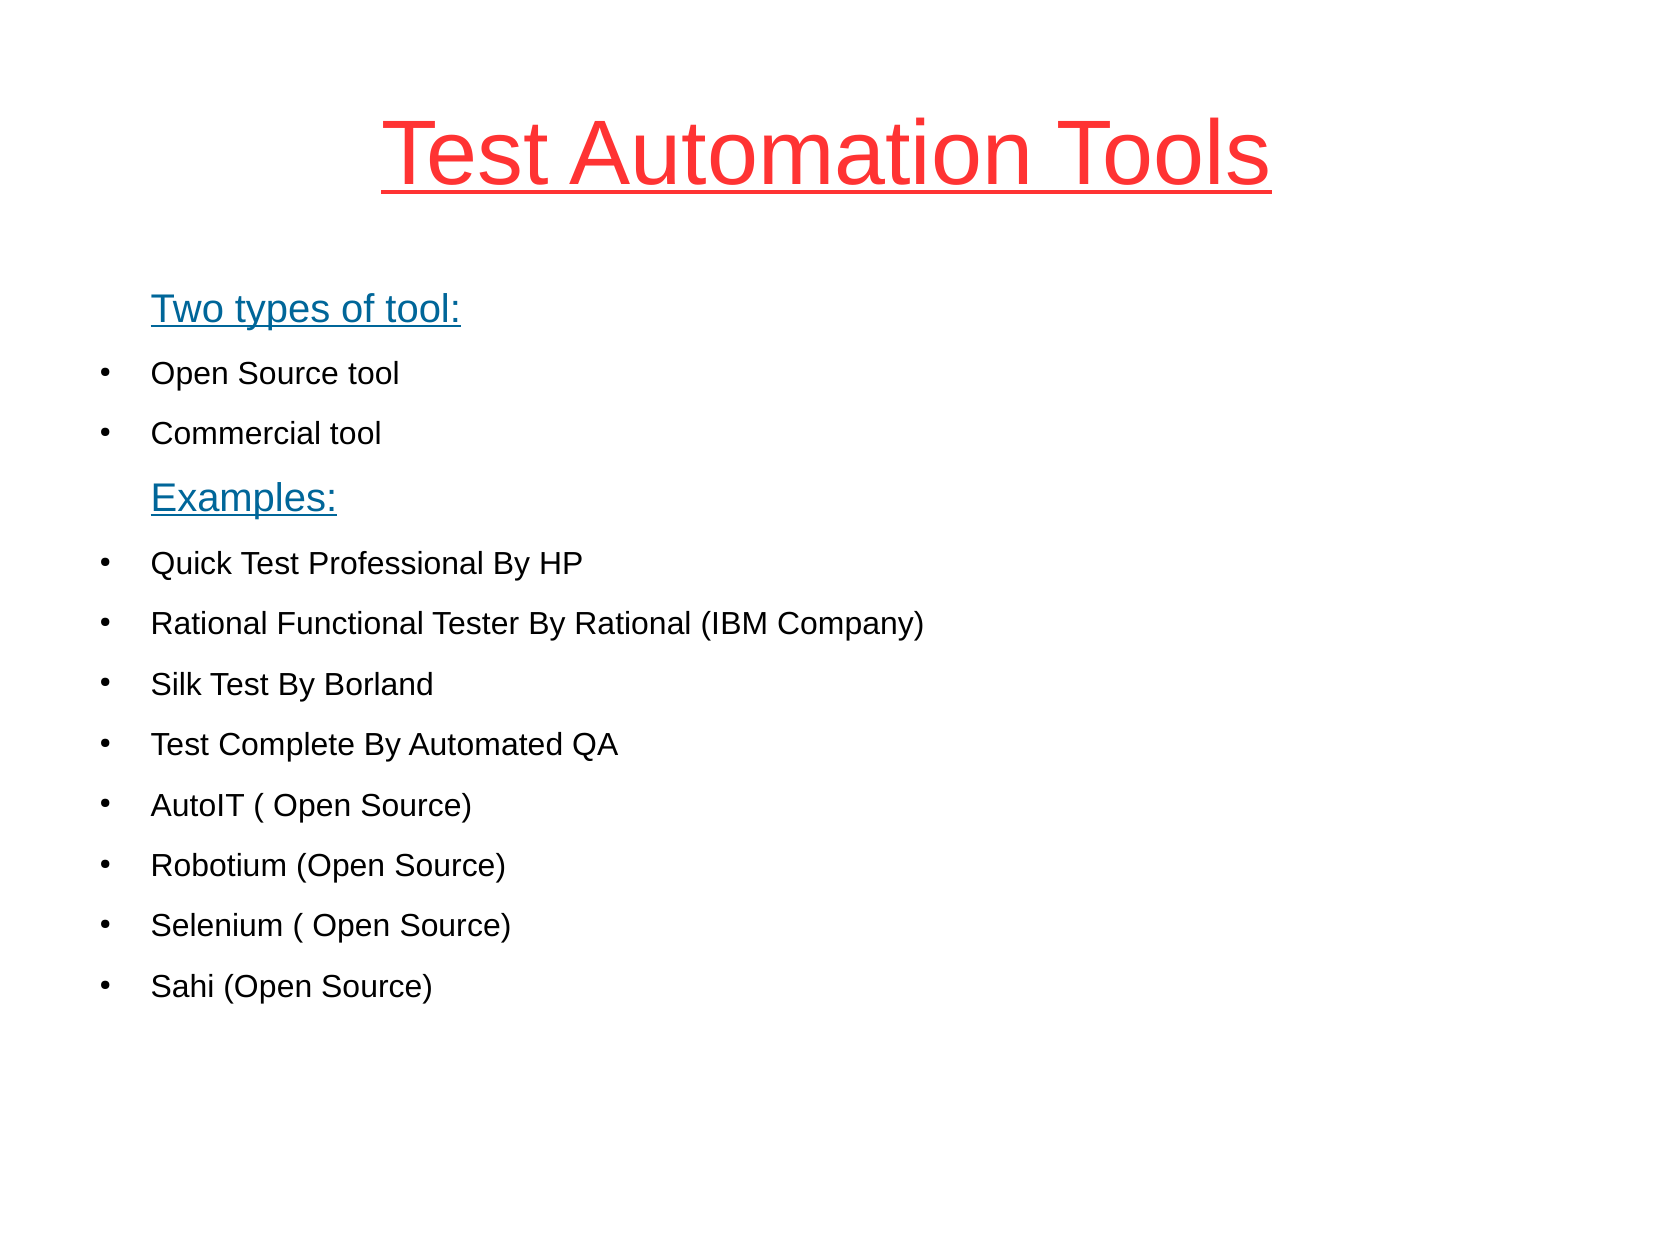

# Test Automation Tools
Two types of tool:
Open Source tool
Commercial tool
Examples:
Quick Test Professional By HP
Rational Functional Tester By Rational (IBM Company)
Silk Test By Borland
Test Complete By Automated QA
AutoIT ( Open Source)
Robotium (Open Source)
Selenium ( Open Source)
Sahi (Open Source)